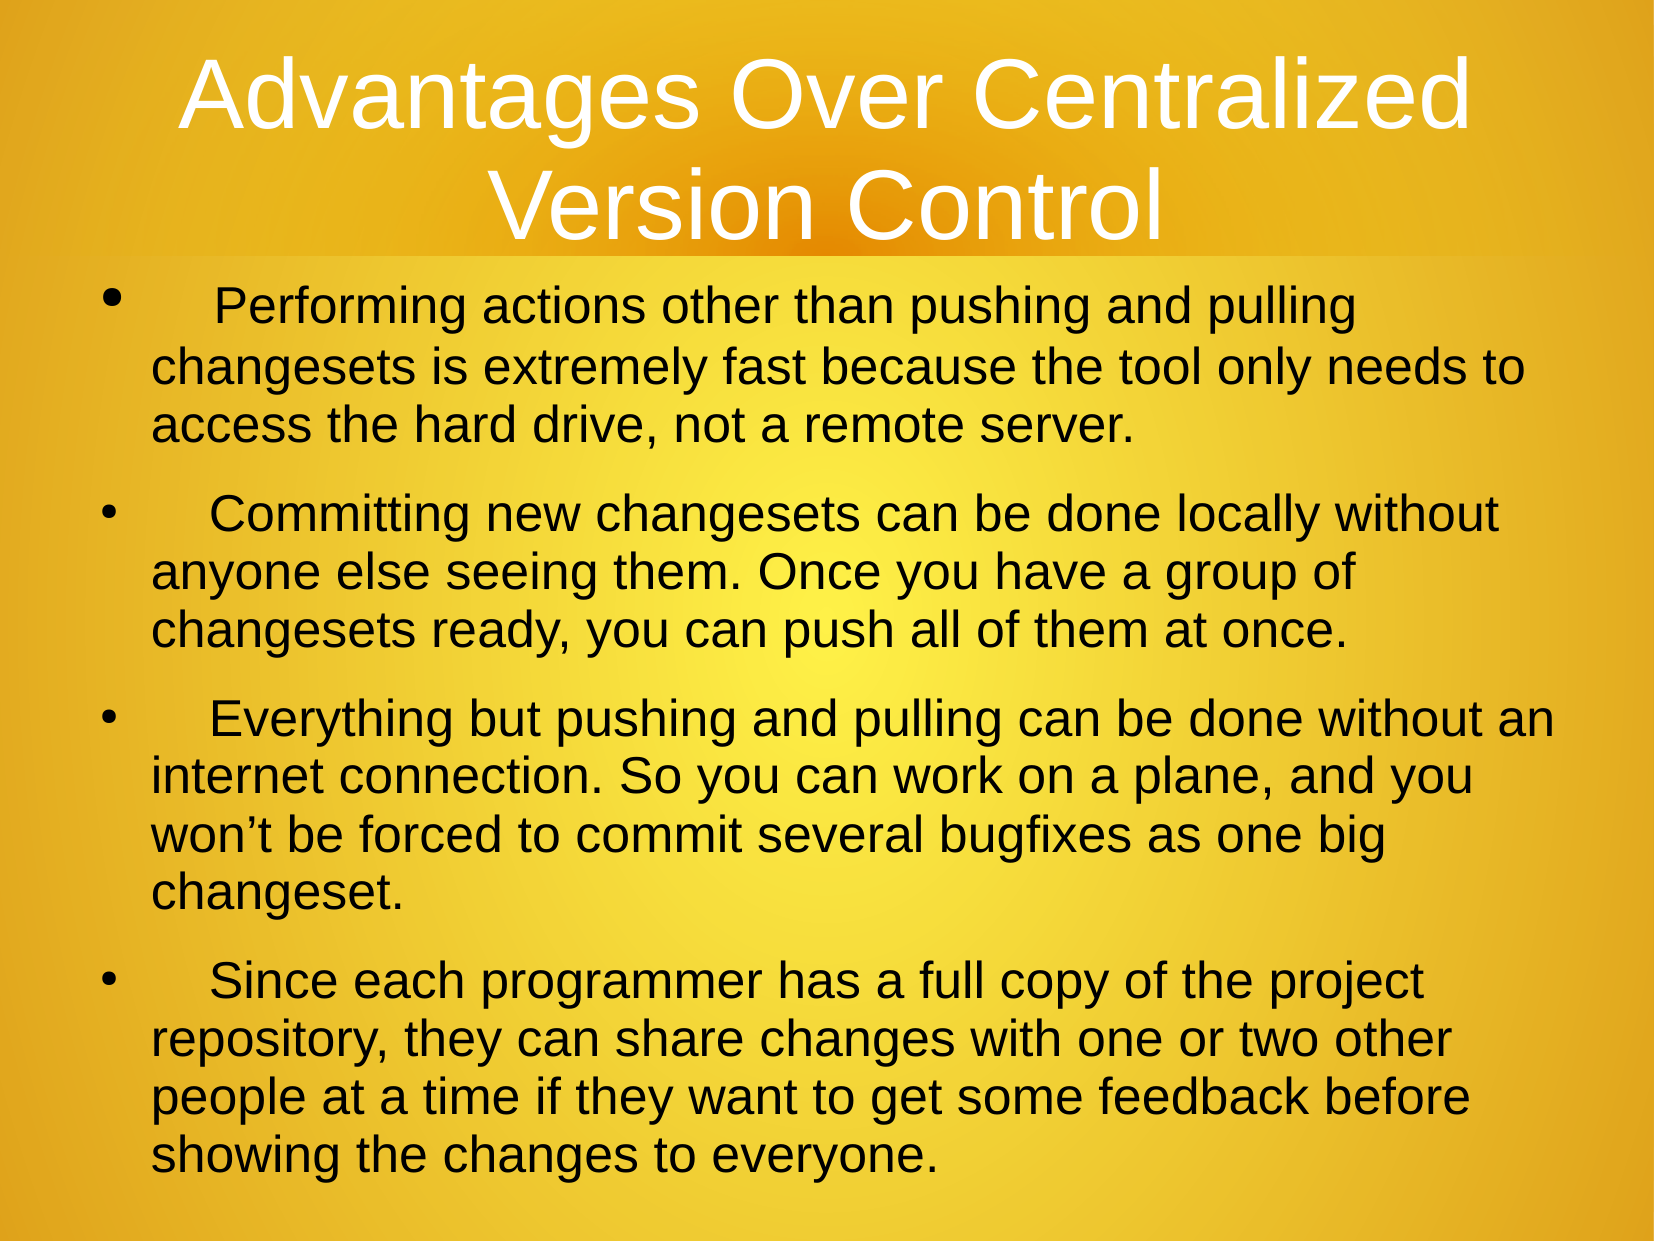

# Advantages Over Centralized Version Control
 Performing actions other than pushing and pulling changesets is extremely fast because the tool only needs to access the hard drive, not a remote server.
 Committing new changesets can be done locally without anyone else seeing them. Once you have a group of changesets ready, you can push all of them at once.
 Everything but pushing and pulling can be done without an internet connection. So you can work on a plane, and you won’t be forced to commit several bugfixes as one big changeset.
 Since each programmer has a full copy of the project repository, they can share changes with one or two other people at a time if they want to get some feedback before showing the changes to everyone.